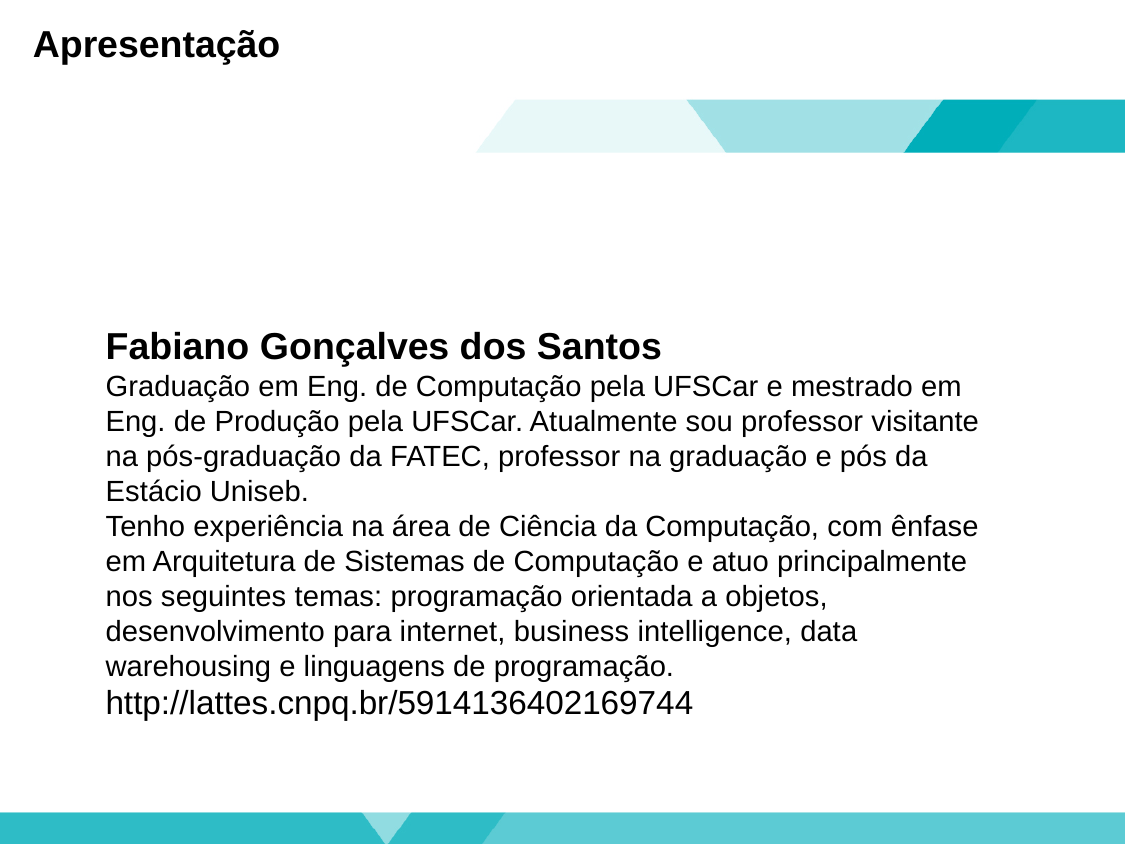

# Apresentação
Fabiano Gonçalves dos Santos
Graduação em Eng. de Computação pela UFSCar e mestrado em Eng. de Produção pela UFSCar. Atualmente sou professor visitante na pós-graduação da FATEC, professor na graduação e pós da Estácio Uniseb.
Tenho experiência na área de Ciência da Computação, com ênfase em Arquitetura de Sistemas de Computação e atuo principalmente nos seguintes temas: programação orientada a objetos, desenvolvimento para internet, business intelligence, data warehousing e linguagens de programação.
http://lattes.cnpq.br/5914136402169744